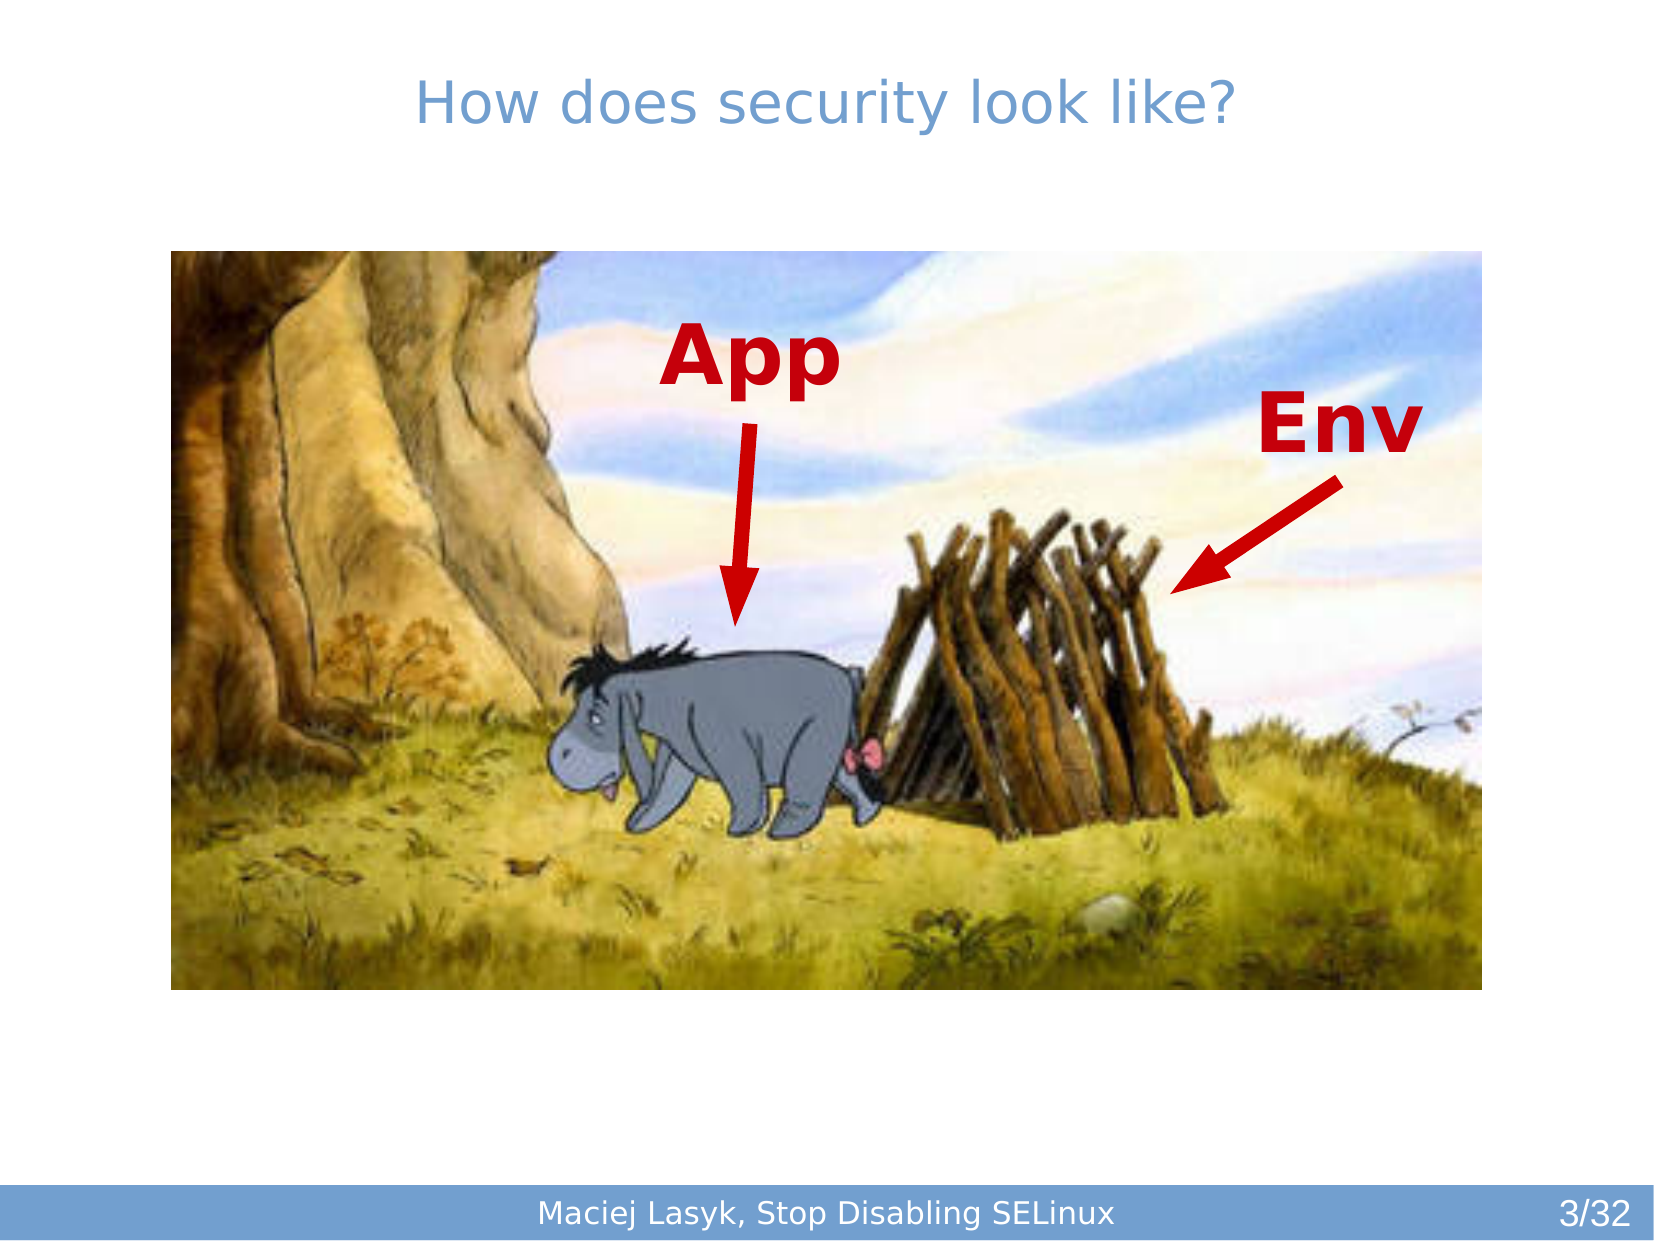

How does security look like?
App
Env
 3/32
Maciej Lasyk, High Availability Explained
Maciej Lasyk, Stop Disabling SELinux